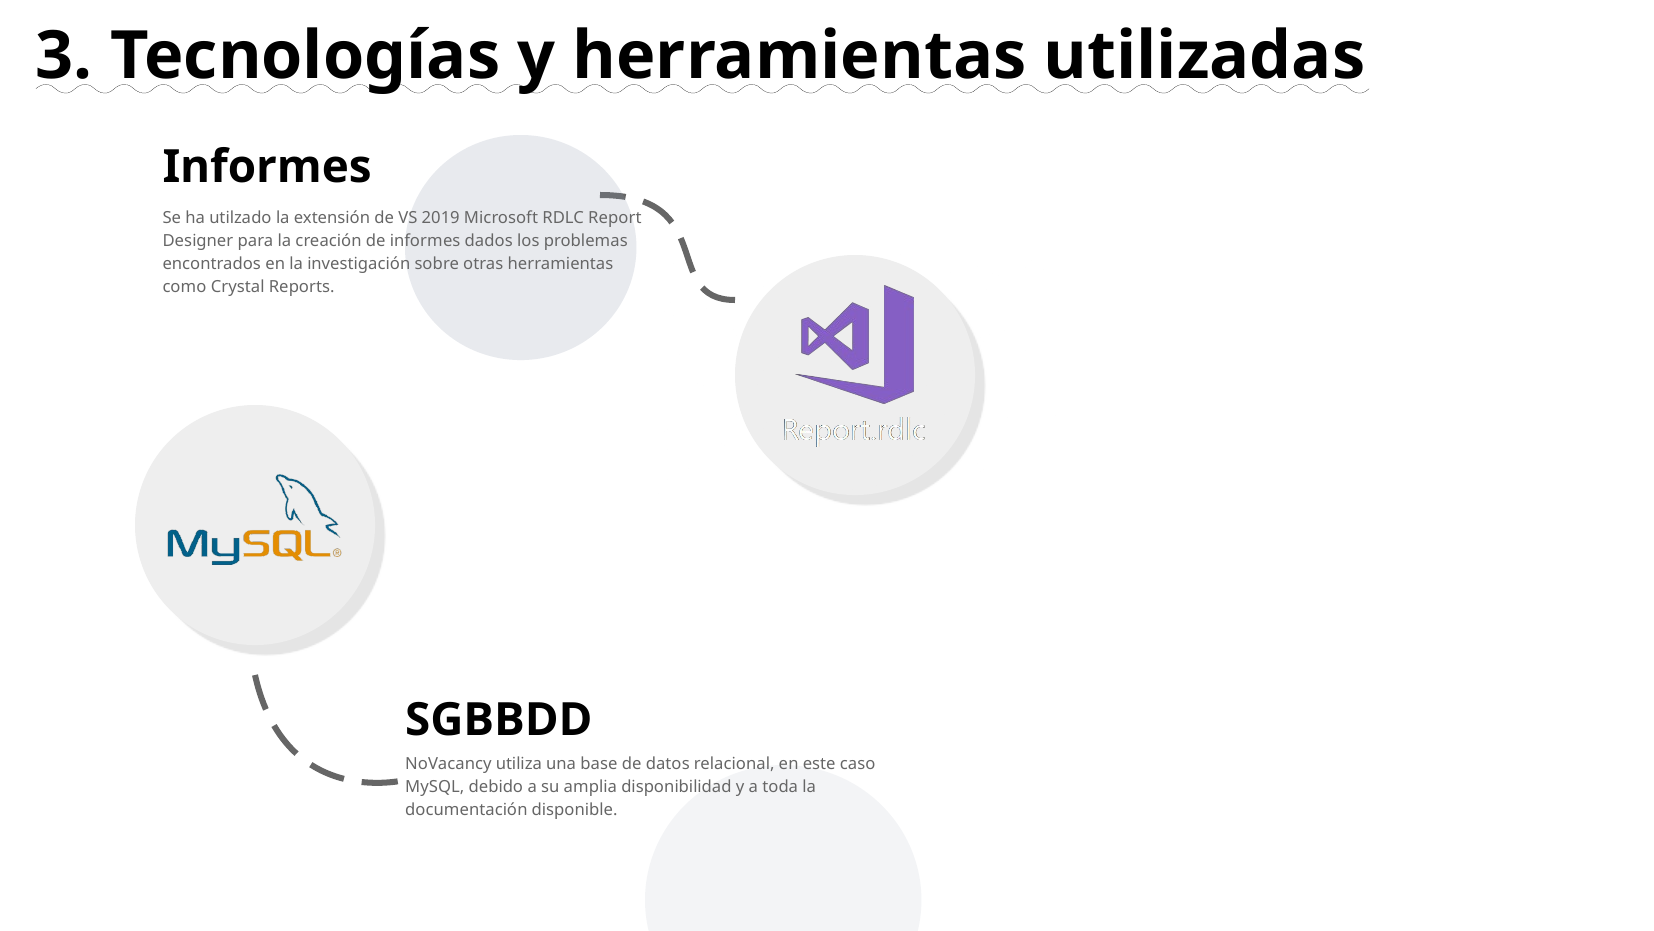

3. Tecnologías y herramientas utilizadas
Informes
Se ha utilzado la extensión de VS 2019 Microsoft RDLC Report Designer para la creación de informes dados los problemas encontrados en la investigación sobre otras herramientas como Crystal Reports.
SGBBDD
NoVacancy utiliza una base de datos relacional, en este caso
MySQL, debido a su amplia disponibilidad y a toda la documentación disponible.